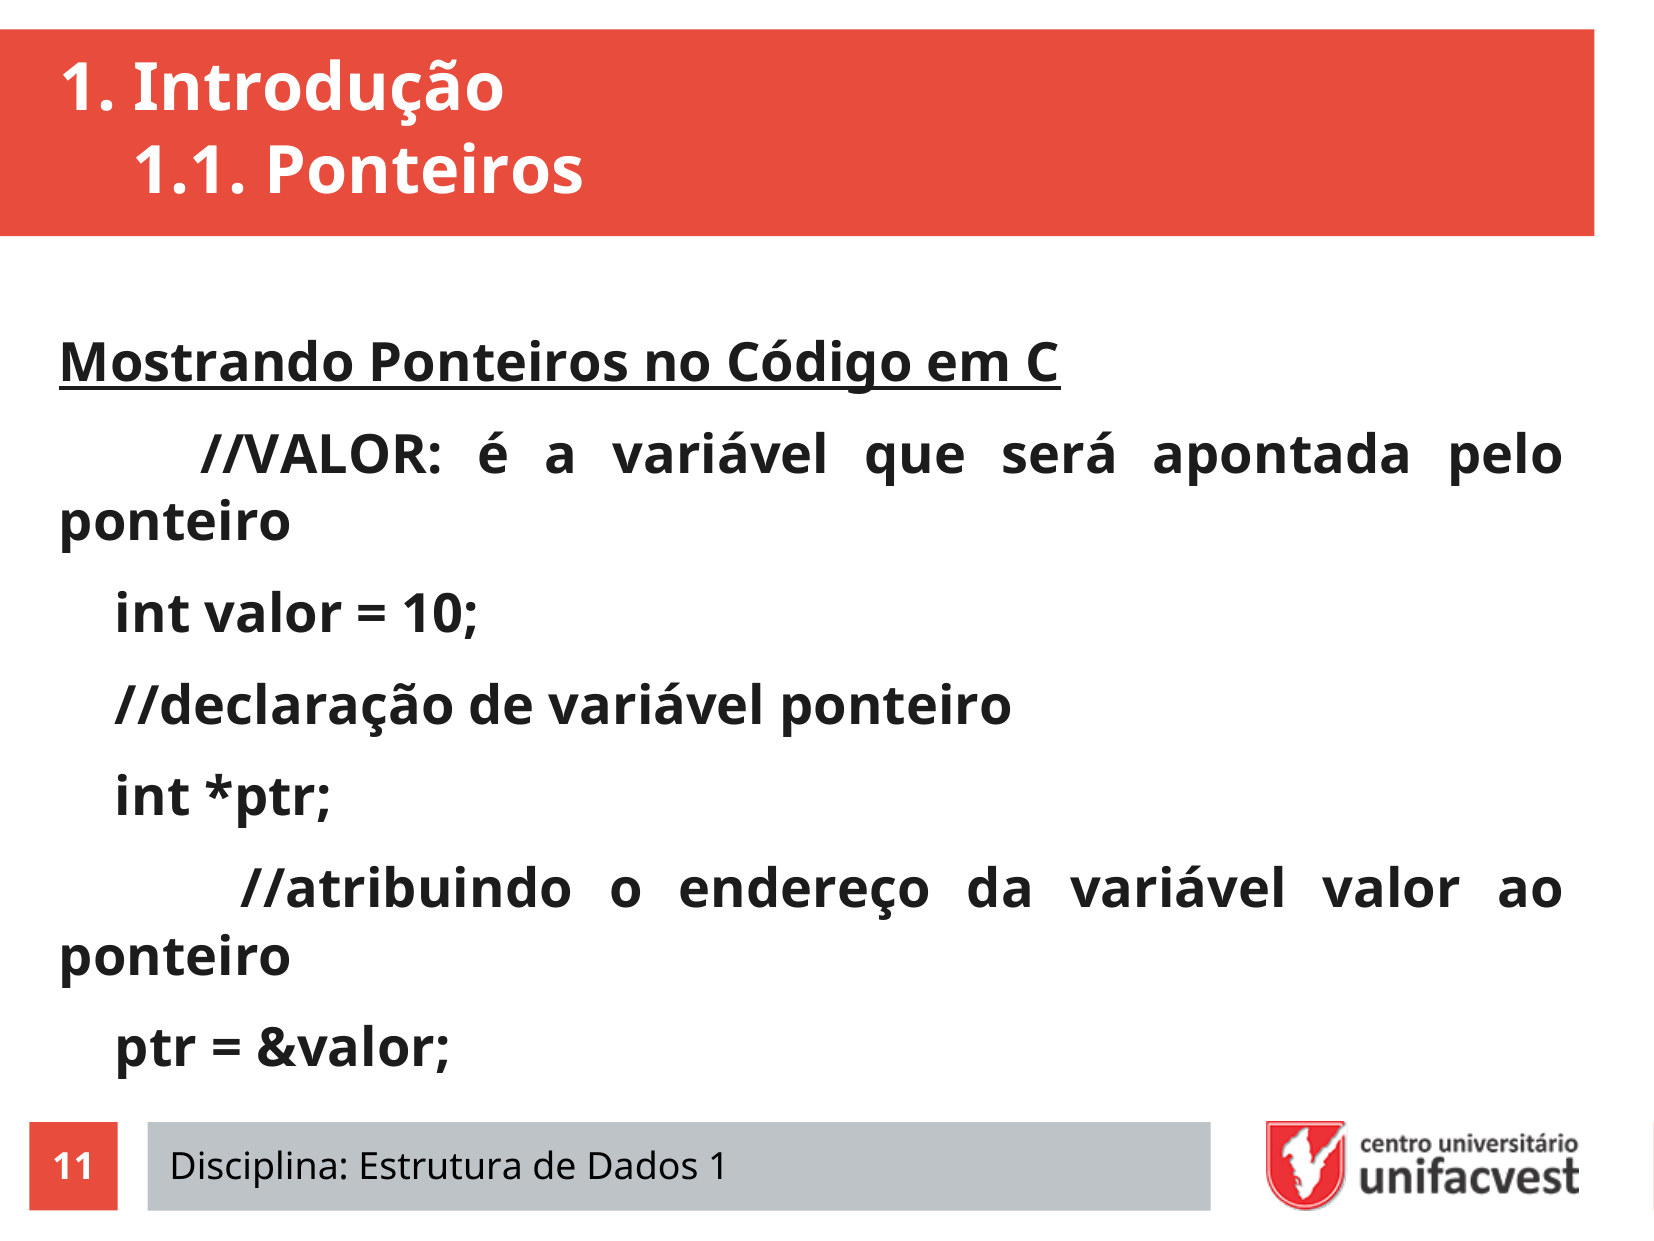

# 1. Introdução 1.1. Ponteiros
Mostrando Ponteiros no Código em C
 //VALOR: é a variável que será apontada pelo ponteiro
 int valor = 10;
 //declaração de variável ponteiro
 int *ptr;
 //atribuindo o endereço da variável valor ao ponteiro
 ptr = &valor;
11
Disciplina: Estrutura de Dados 1